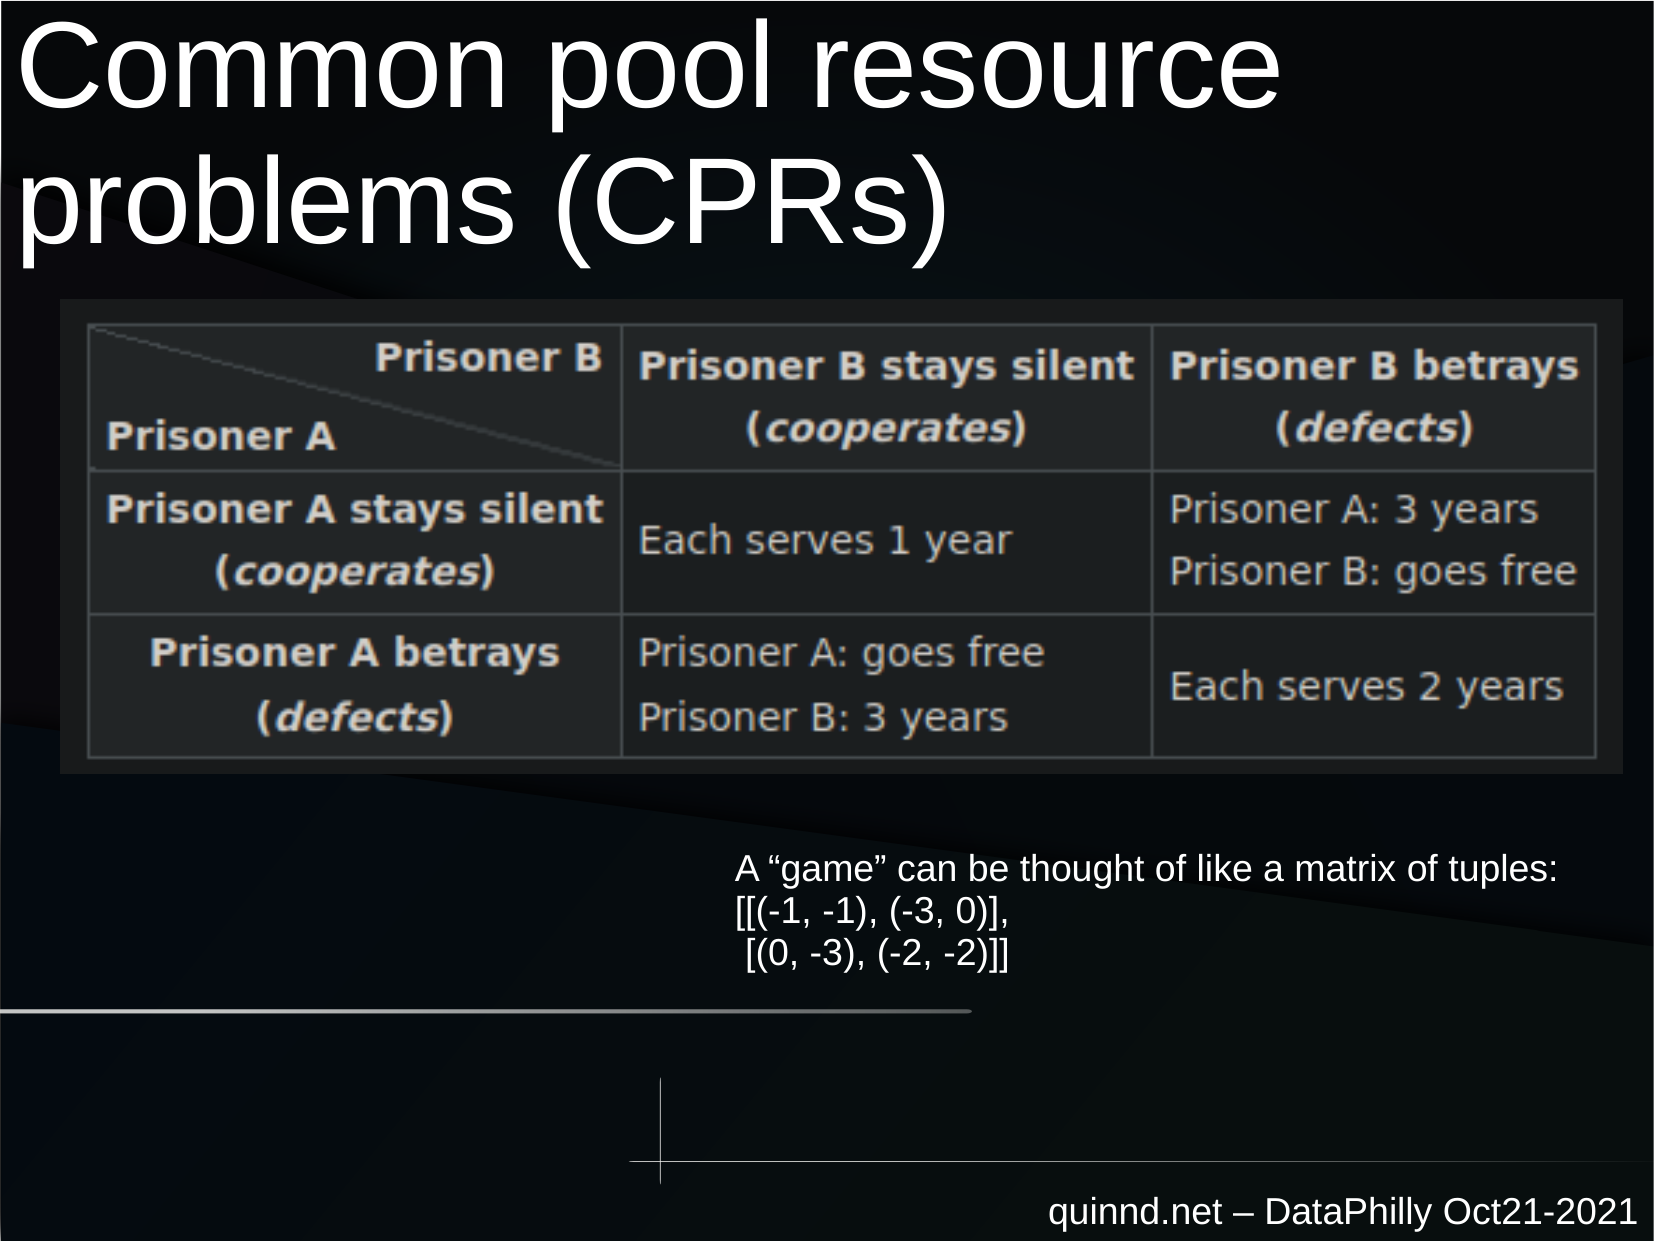

# Common pool resource problems (CPRs)
A “game” can be thought of like a matrix of tuples:
[[(-1, -1), (-3, 0)],
 [(0, -3), (-2, -2)]]